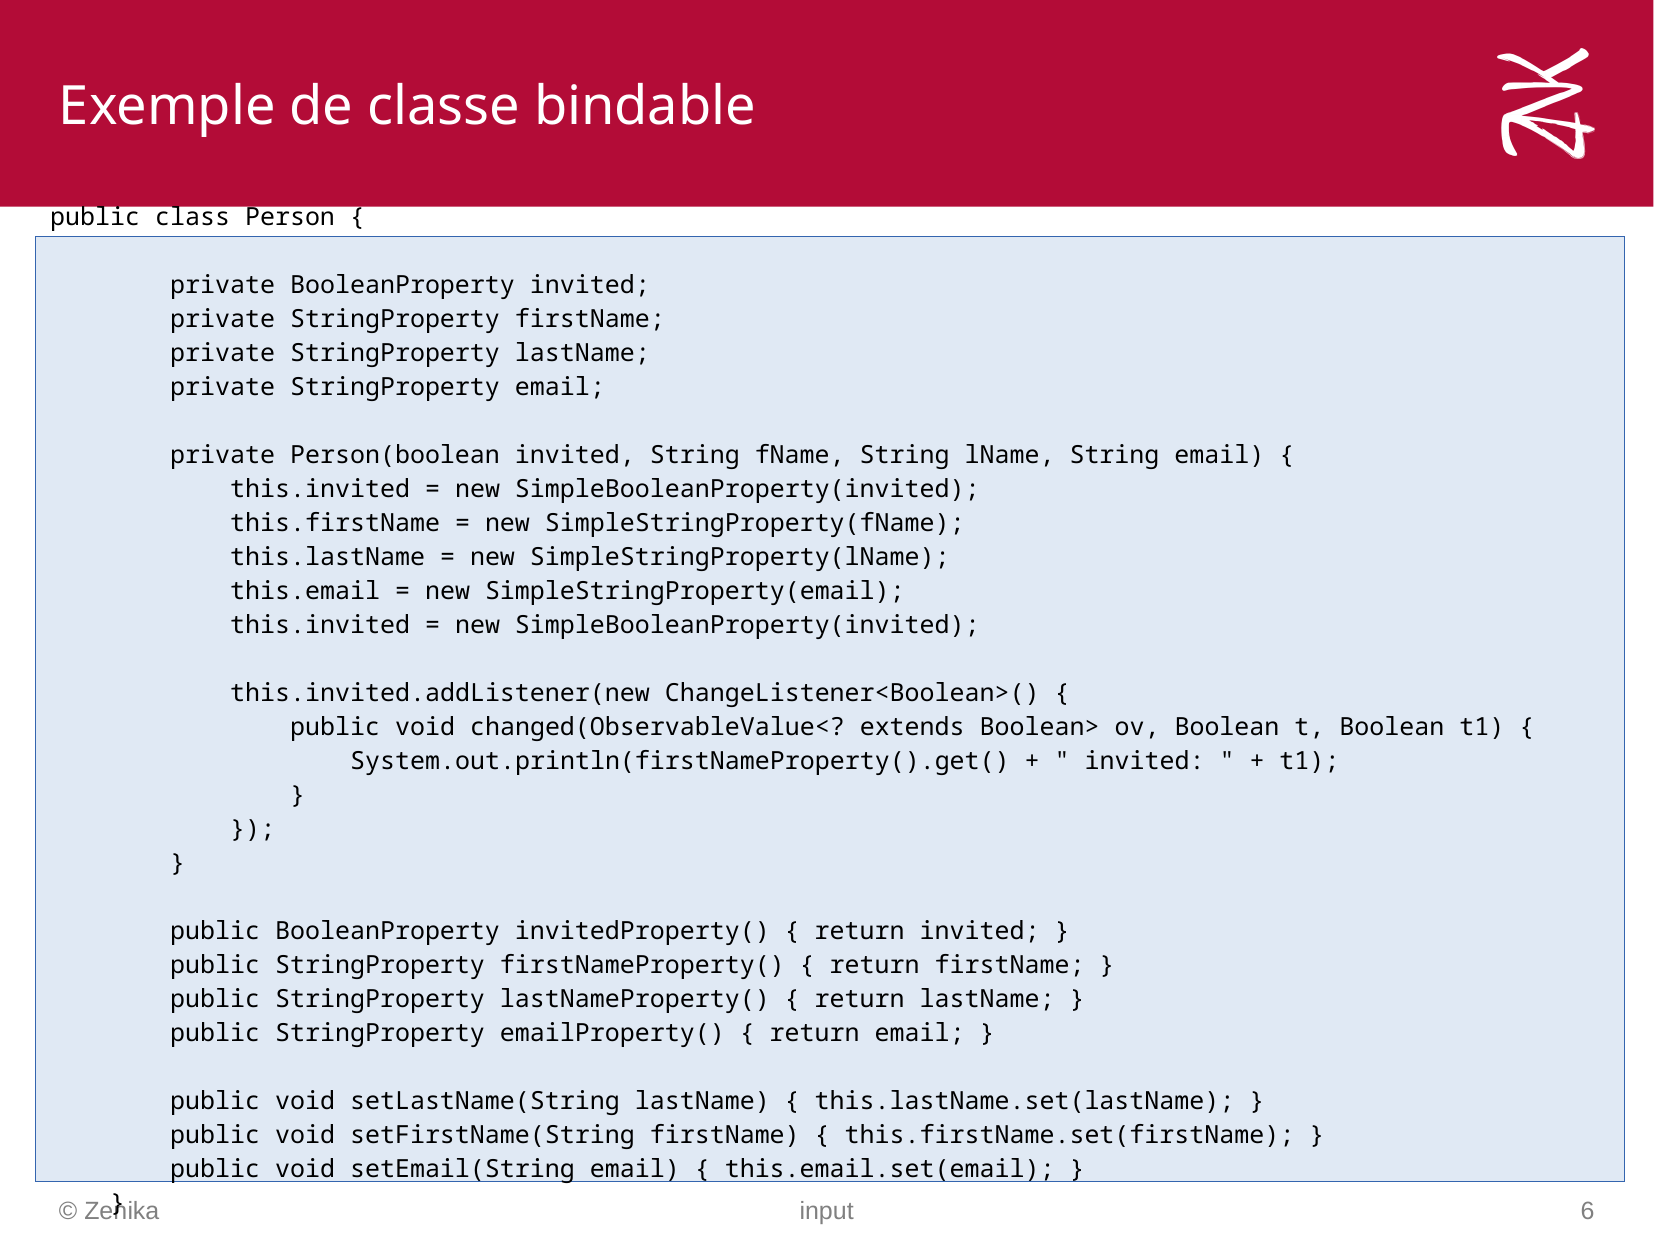

# Exemple de classe bindable
public class Person {
 private BooleanProperty invited;
 private StringProperty firstName;
 private StringProperty lastName;
 private StringProperty email;
 private Person(boolean invited, String fName, String lName, String email) {
 this.invited = new SimpleBooleanProperty(invited);
 this.firstName = new SimpleStringProperty(fName);
 this.lastName = new SimpleStringProperty(lName);
 this.email = new SimpleStringProperty(email);
 this.invited = new SimpleBooleanProperty(invited);
 this.invited.addListener(new ChangeListener<Boolean>() {
 public void changed(ObservableValue<? extends Boolean> ov, Boolean t, Boolean t1) {
 System.out.println(firstNameProperty().get() + " invited: " + t1);
 }
 });
 }
 public BooleanProperty invitedProperty() { return invited; }
 public StringProperty firstNameProperty() { return firstName; }
 public StringProperty lastNameProperty() { return lastName; }
 public StringProperty emailProperty() { return email; }
 public void setLastName(String lastName) { this.lastName.set(lastName); }
 public void setFirstName(String firstName) { this.firstName.set(firstName); }
 public void setEmail(String email) { this.email.set(email); }
 }